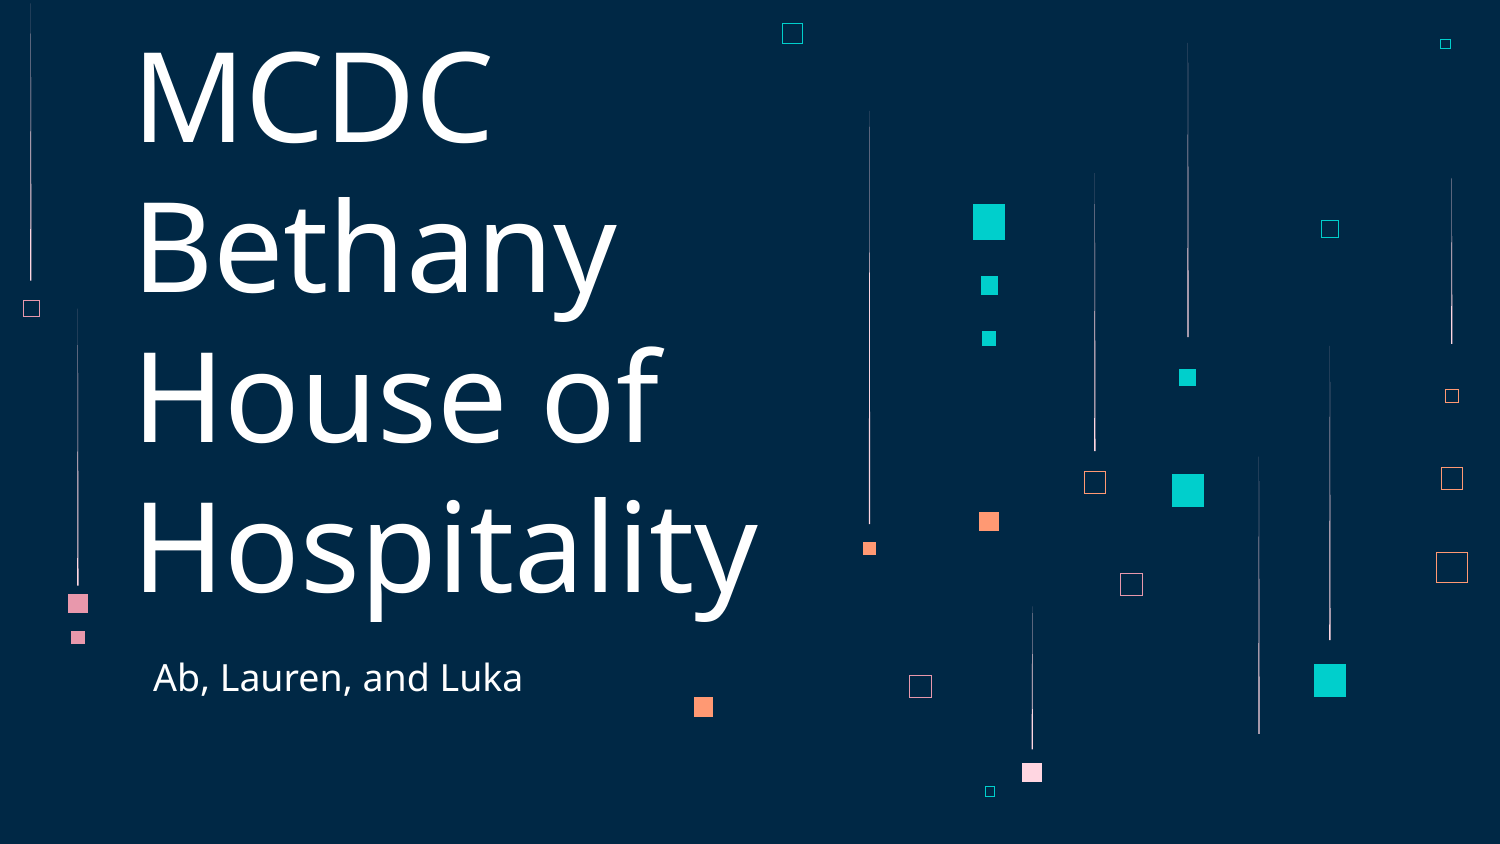

# MCDC Bethany House of Hospitality
Ab, Lauren, and Luka